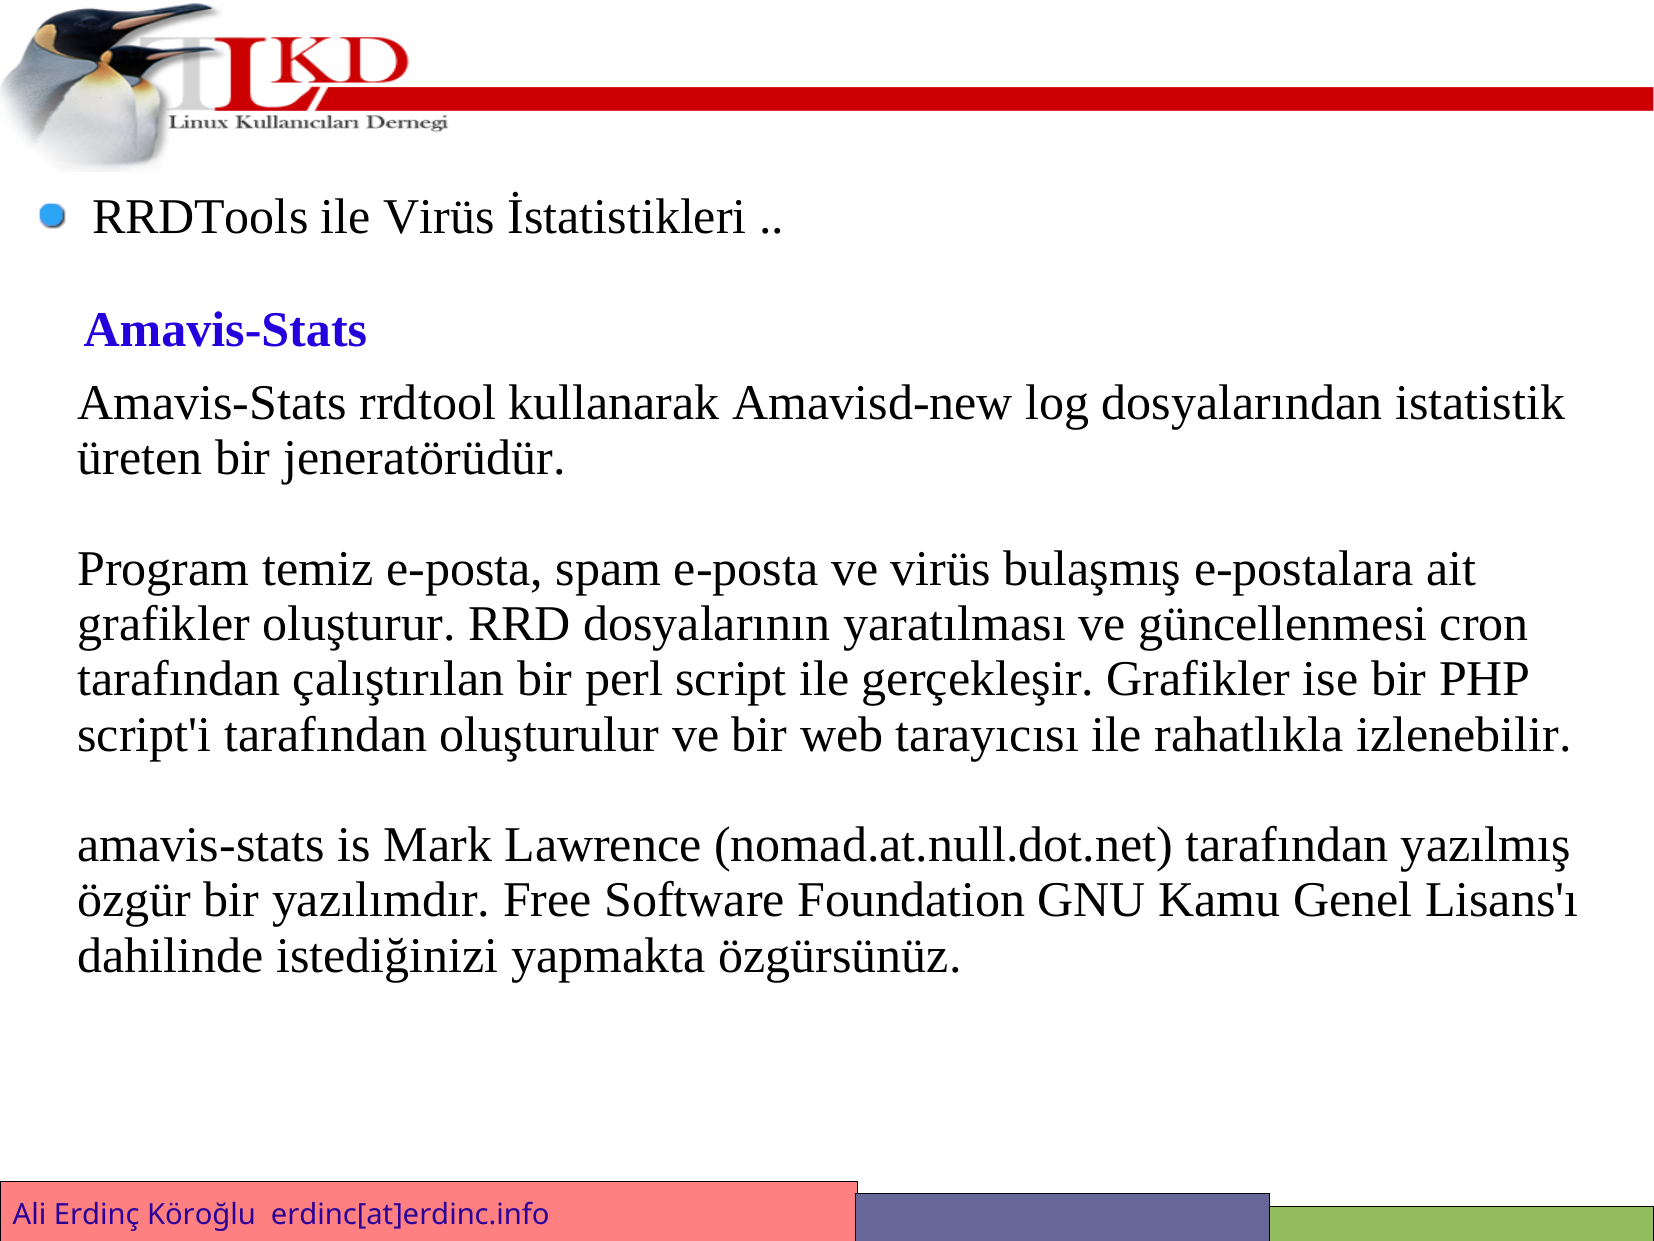

RRDTools ile Virüs İstatistikleri ..
Amavis-Stats
Amavis-Stats rrdtool kullanarak Amavisd-new log dosyalarından istatistik
üreten bir jeneratörüdür.
Program temiz e-posta, spam e-posta ve virüs bulaşmış e-postalara ait
grafikler oluşturur. RRD dosyalarının yaratılması ve güncellenmesi cron
tarafından çalıştırılan bir perl script ile gerçekleşir. Grafikler ise bir PHP
script'i tarafından oluşturulur ve bir web tarayıcısı ile rahatlıkla izlenebilir.
amavis-stats is Mark Lawrence (nomad.at.null.dot.net) tarafından yazılmış
özgür bir yazılımdır. Free Software Foundation GNU Kamu Genel Lisans'ı
dahilinde istediğinizi yapmakta özgürsünüz.
Ali Erdinç Köroğlu erdinc[at]erdinc.info http://www.erdinc.info